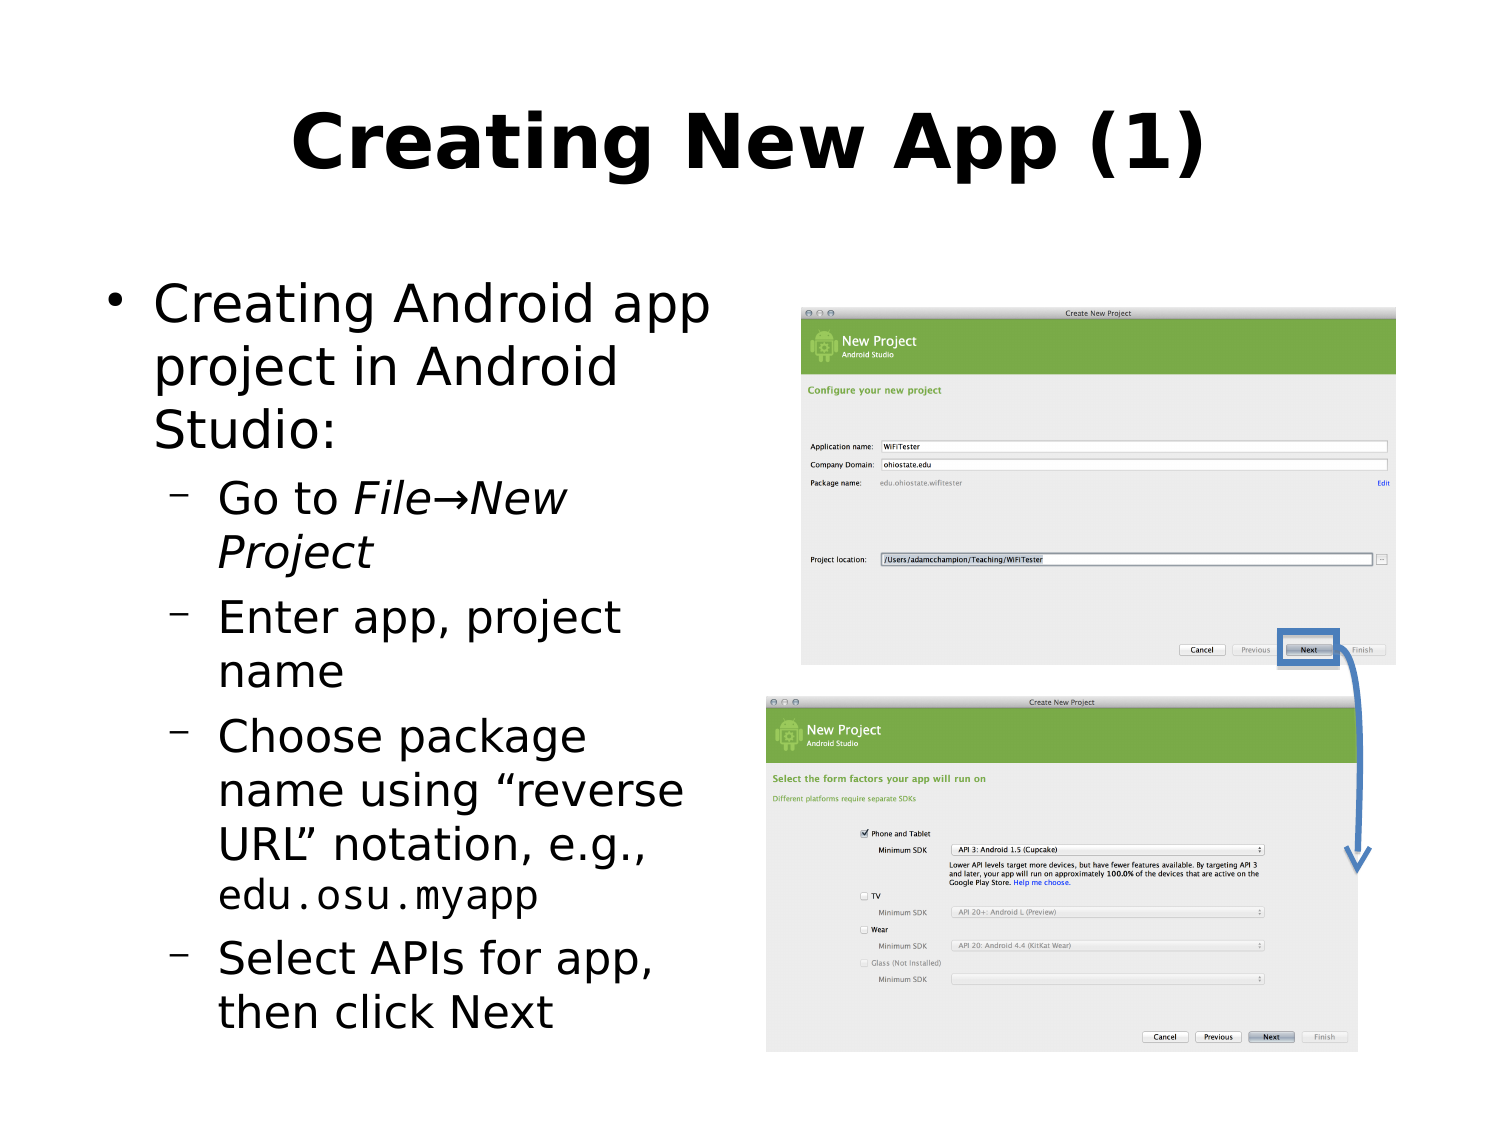

# Creating New App (1)
Creating Android app project in Android Studio:
Go to File→New Project
Enter app, project name
Choose package name using “reverse URL” notation, e.g., edu.osu.myapp
Select APIs for app, then click Next